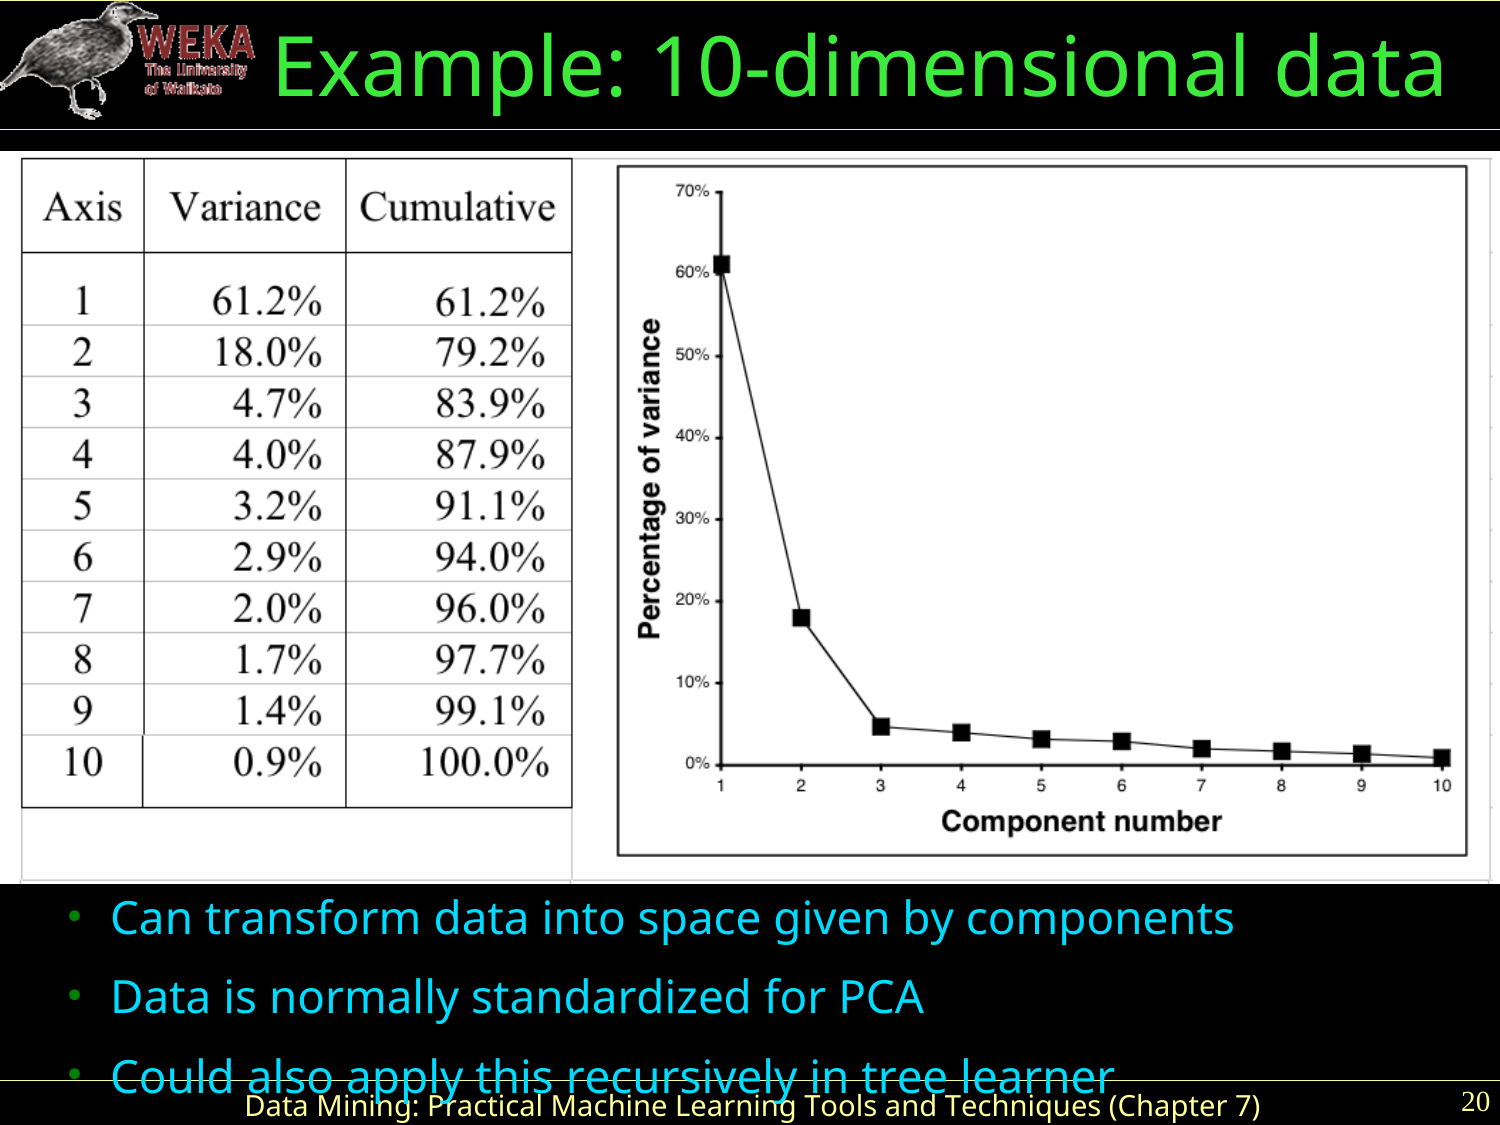

# Example: 10-dimensional data
Can transform data into space given by components
Data is normally standardized for PCA
Could also apply this recursively in tree learner
Data Mining: Practical Machine Learning Tools and Techniques (Chapter 7)
20